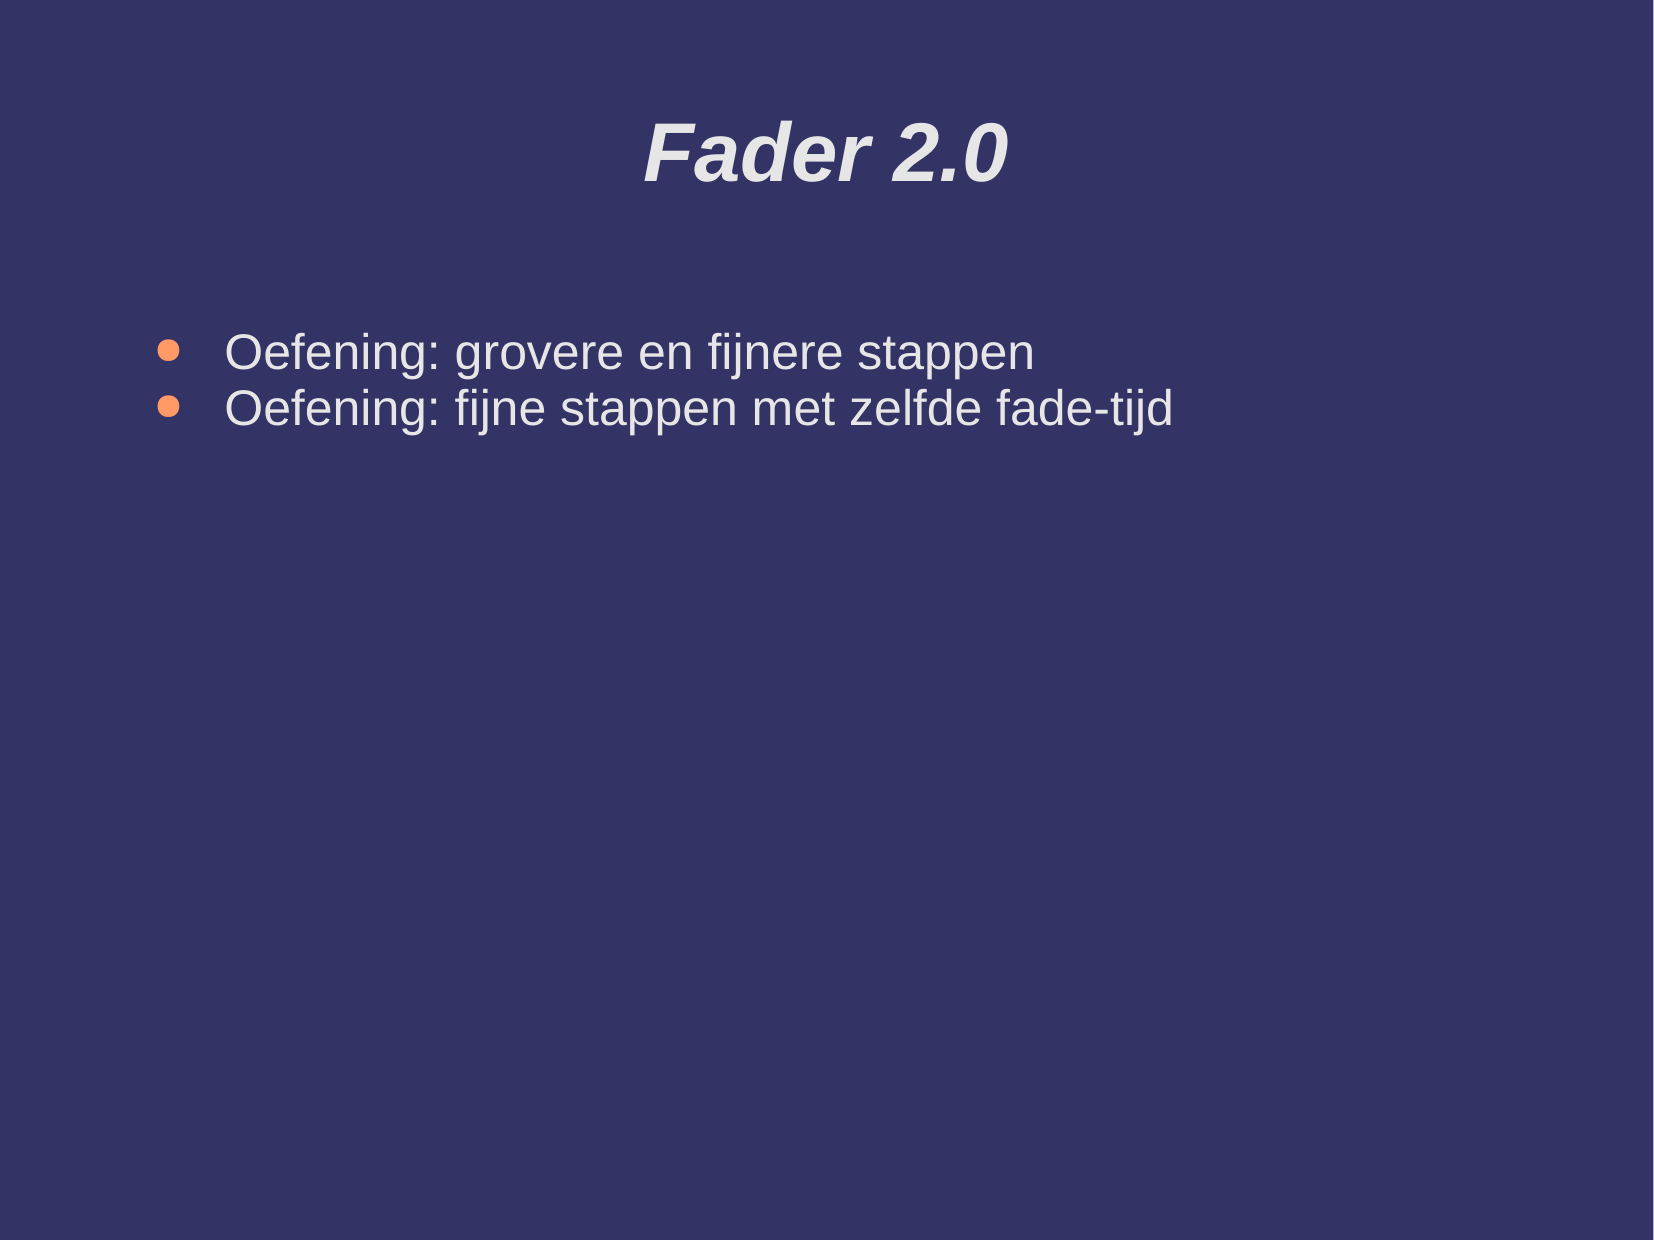

# Fader 2.0
Oefening: grovere en fijnere stappen
Oefening: fijne stappen met zelfde fade-tijd